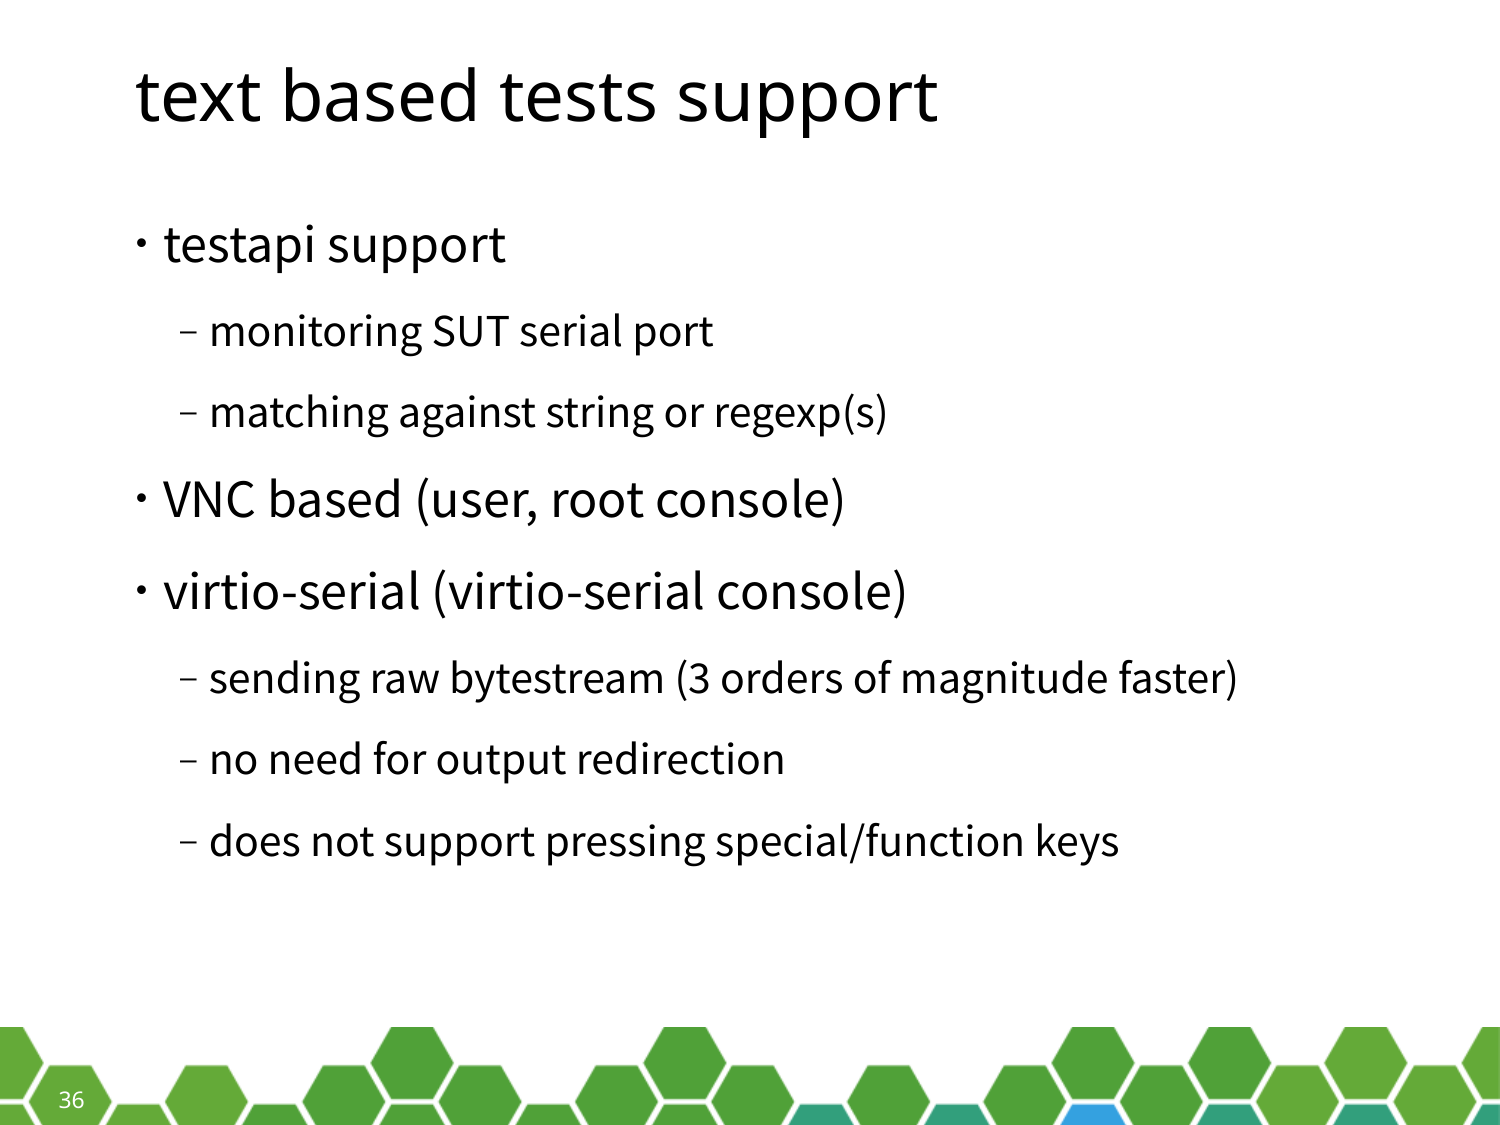

# text based tests support
testapi support
monitoring SUT serial port
matching against string or regexp(s)
VNC based (user, root console)
virtio-serial (virtio-serial console)
sending raw bytestream (3 orders of magnitude faster)
no need for output redirection
does not support pressing special/function keys